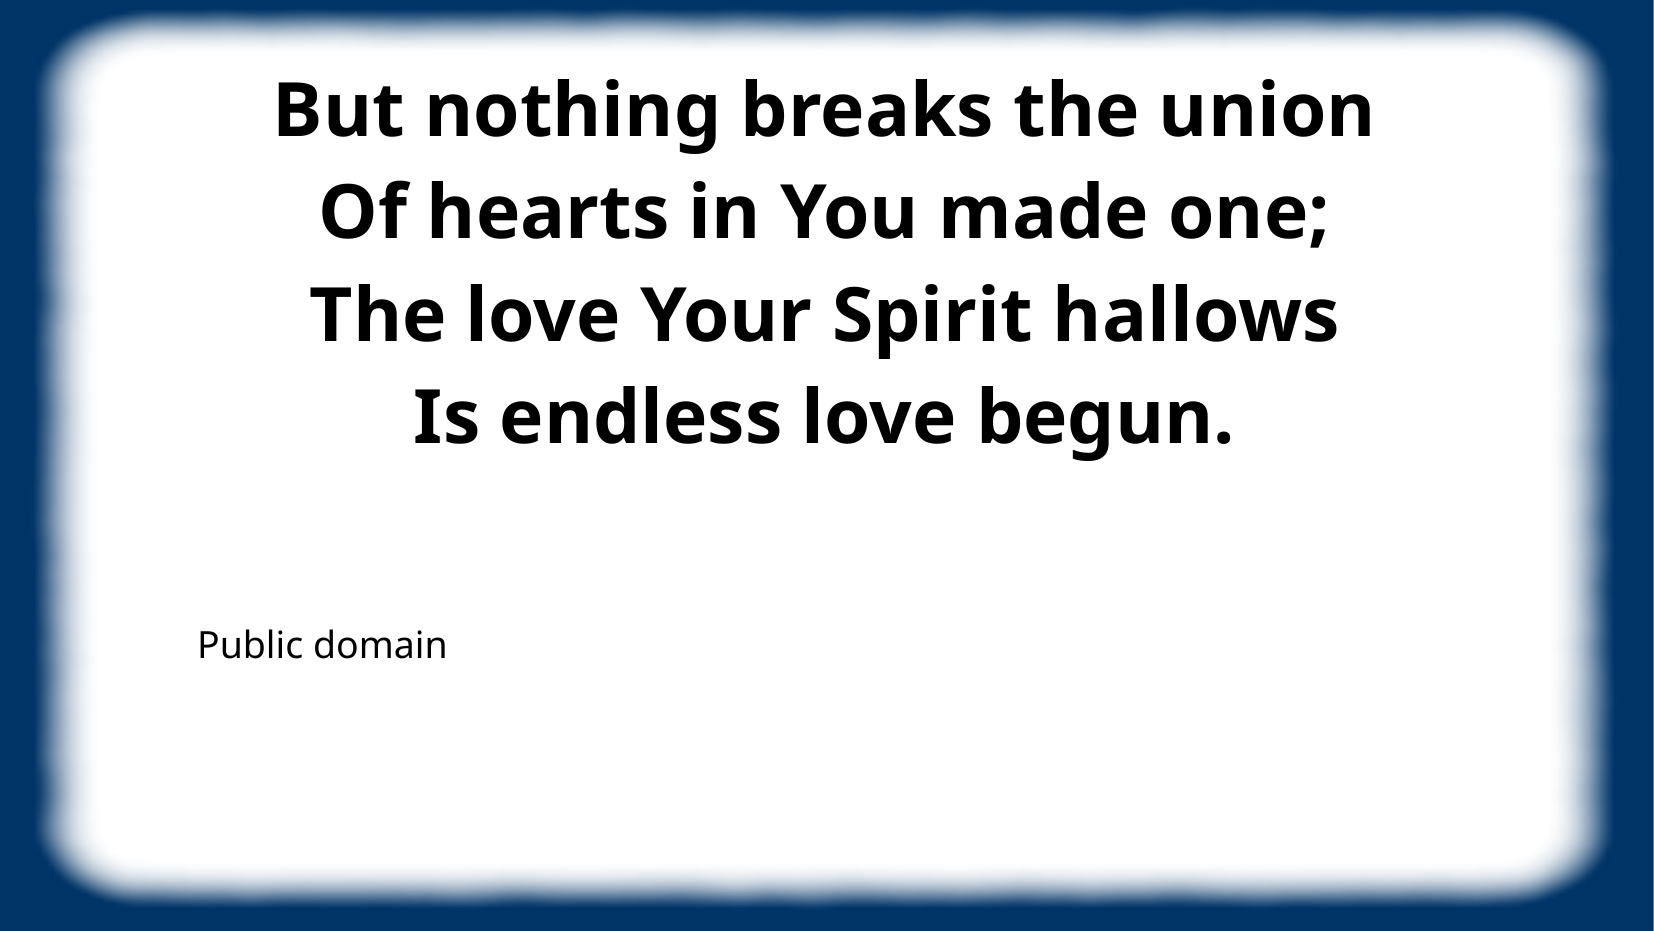

But nothing breaks the union
Of hearts in You made one;
The love Your Spirit hallows
Is endless love begun.
 Public domain